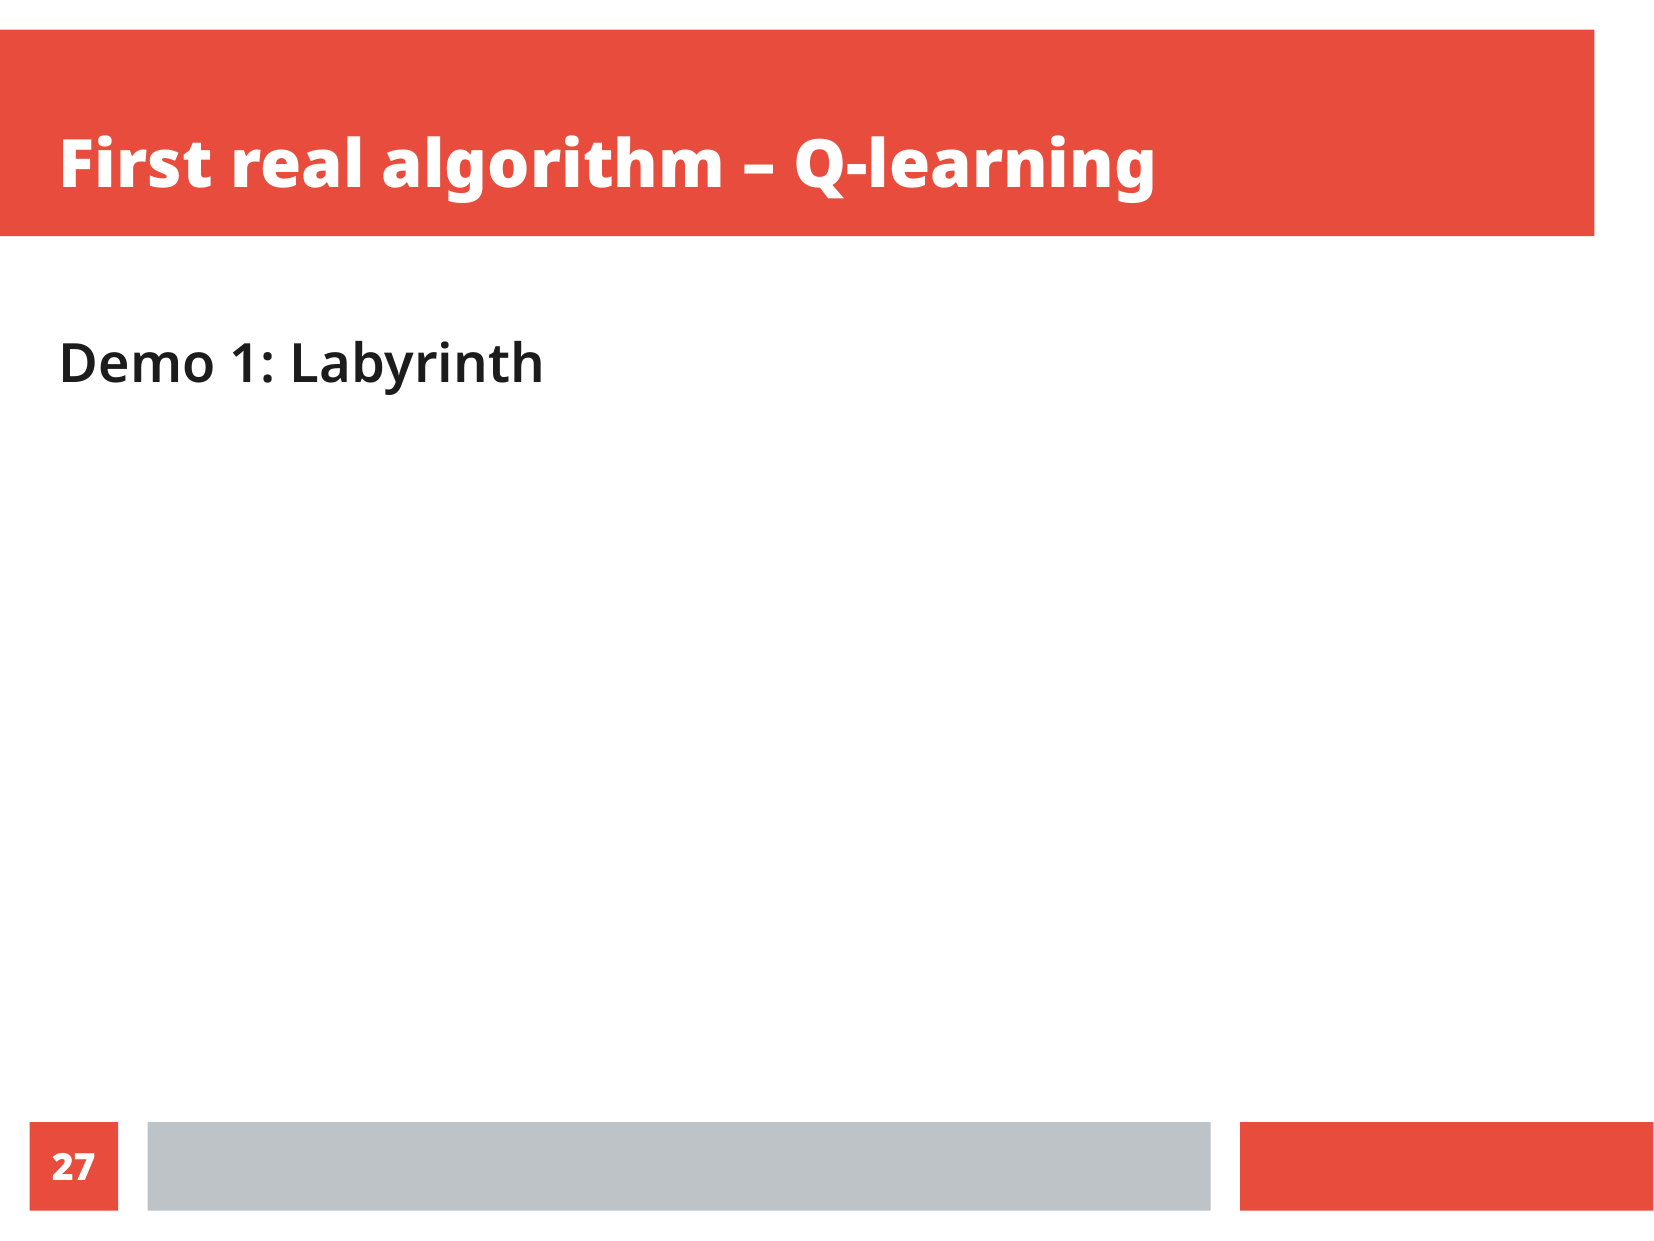

# First real algorithm – Q-learning
Demo 1: Labyrinth
27